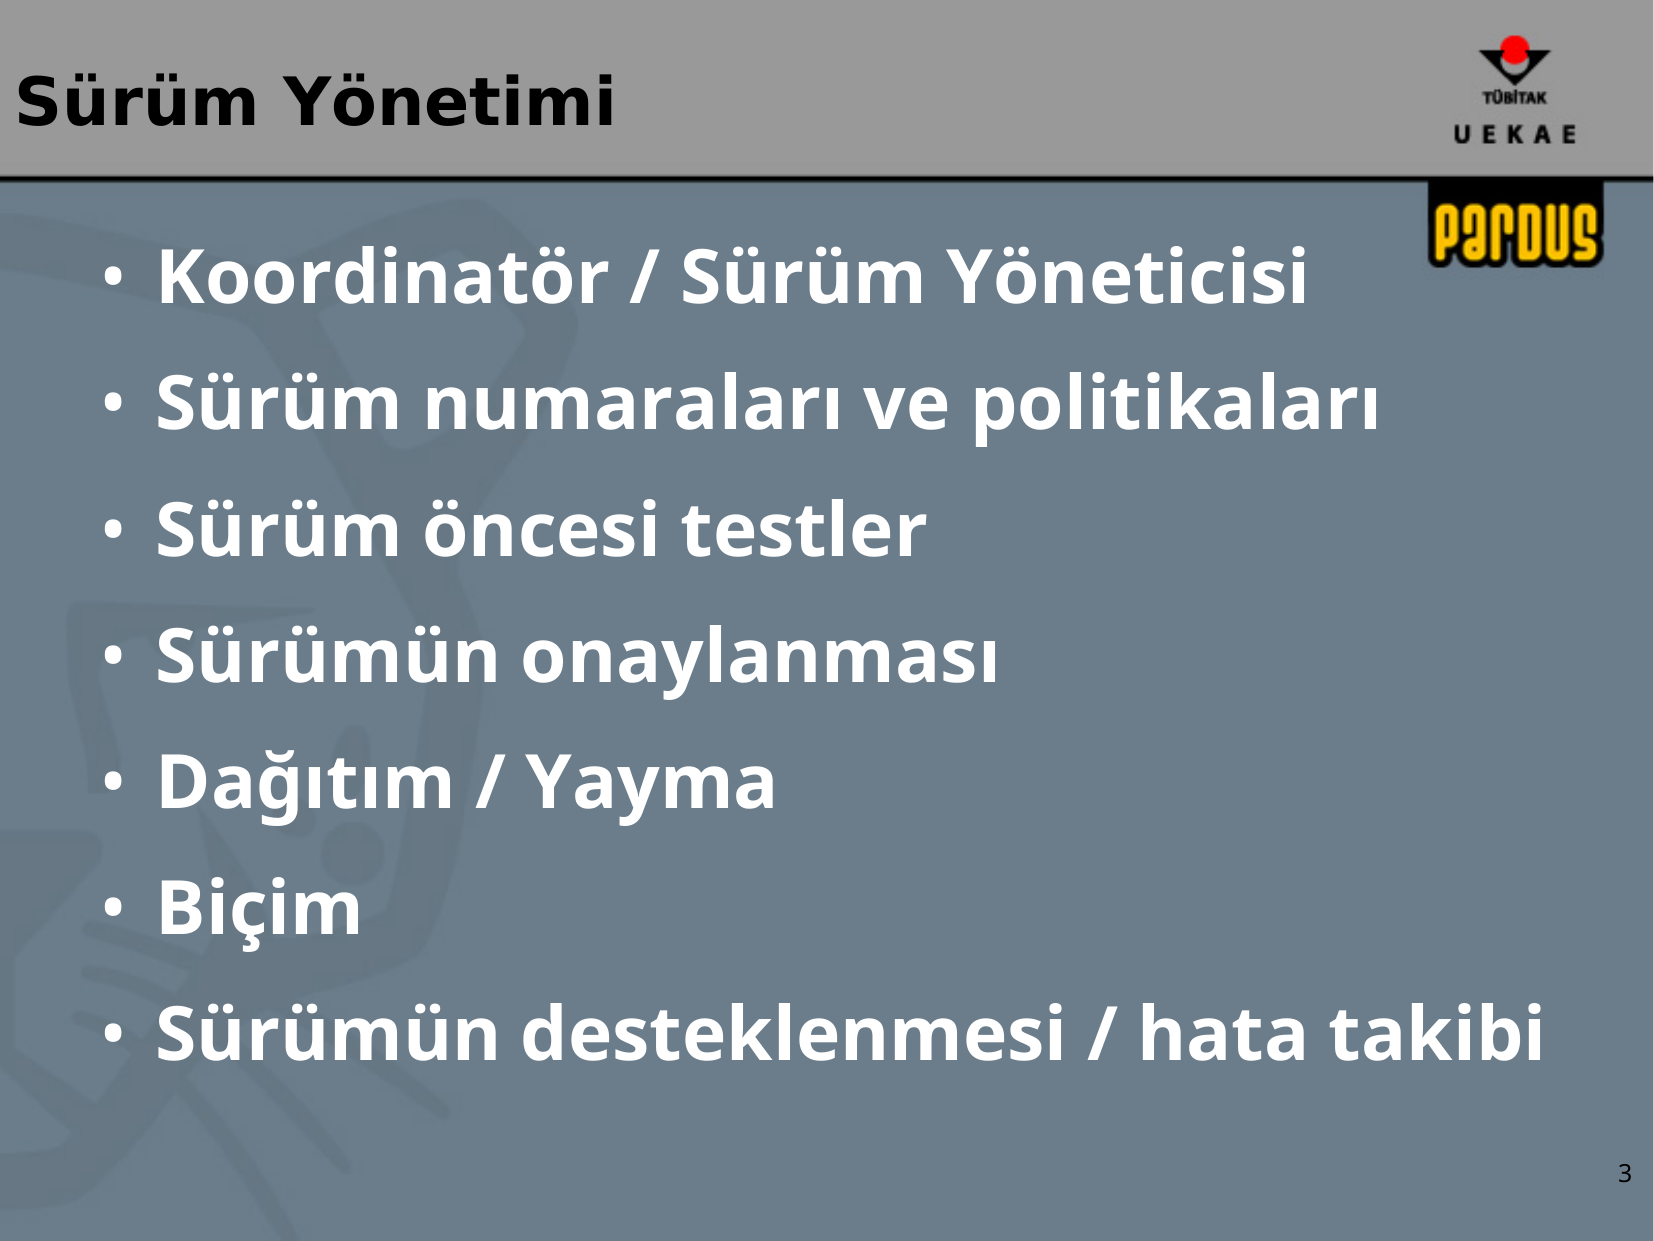

# Sürüm Yönetimi
Koordinatör / Sürüm Yöneticisi
Sürüm numaraları ve politikaları
Sürüm öncesi testler
Sürümün onaylanması
Dağıtım / Yayma
Biçim
Sürümün desteklenmesi / hata takibi